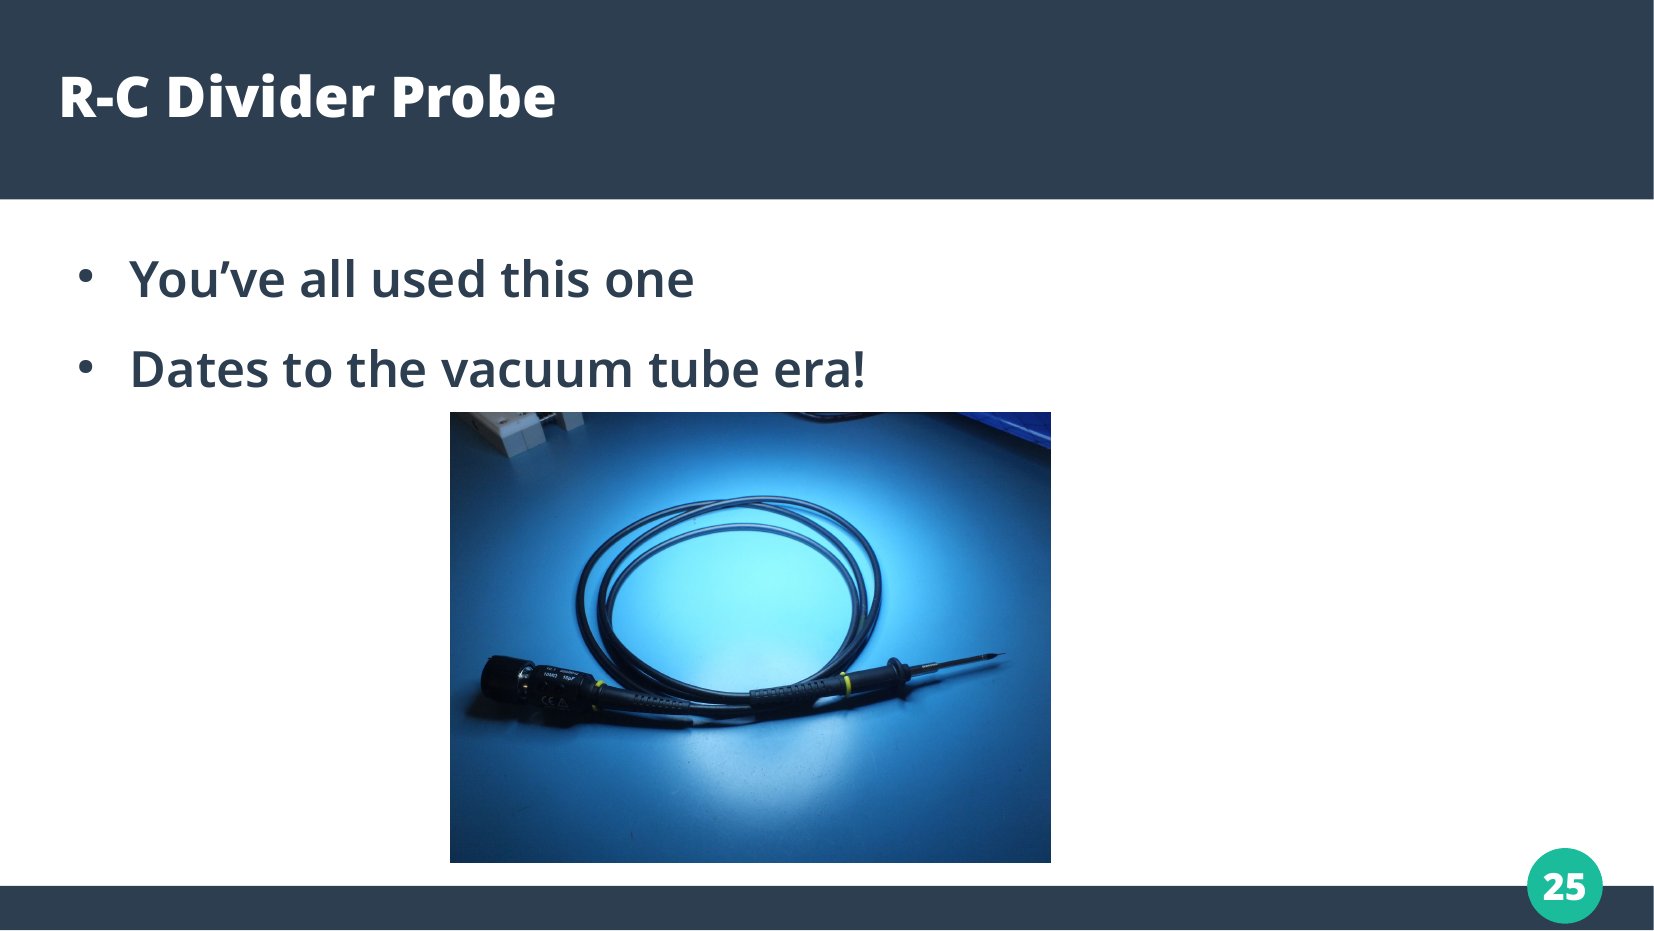

# R-C Divider Probe
You’ve all used this one
Dates to the vacuum tube era!